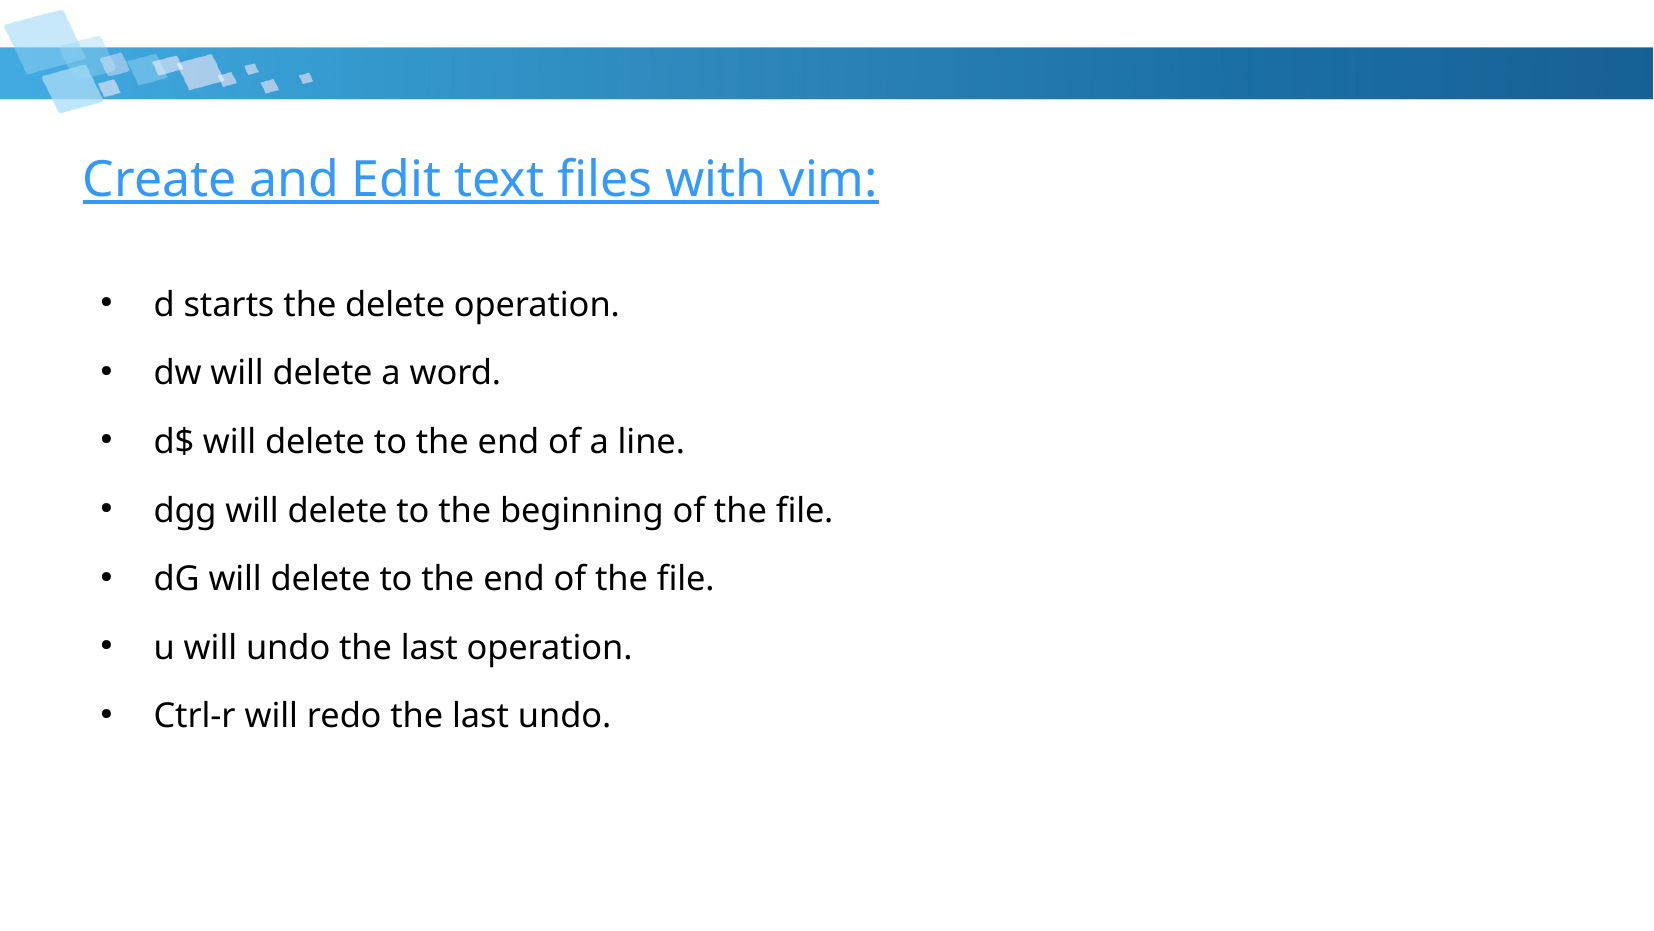

# Create and Edit text files with vim:
d starts the delete operation.
dw will delete a word.
d$ will delete to the end of a line.
dgg will delete to the beginning of the file.
dG will delete to the end of the file.
u will undo the last operation.
Ctrl-r will redo the last undo.